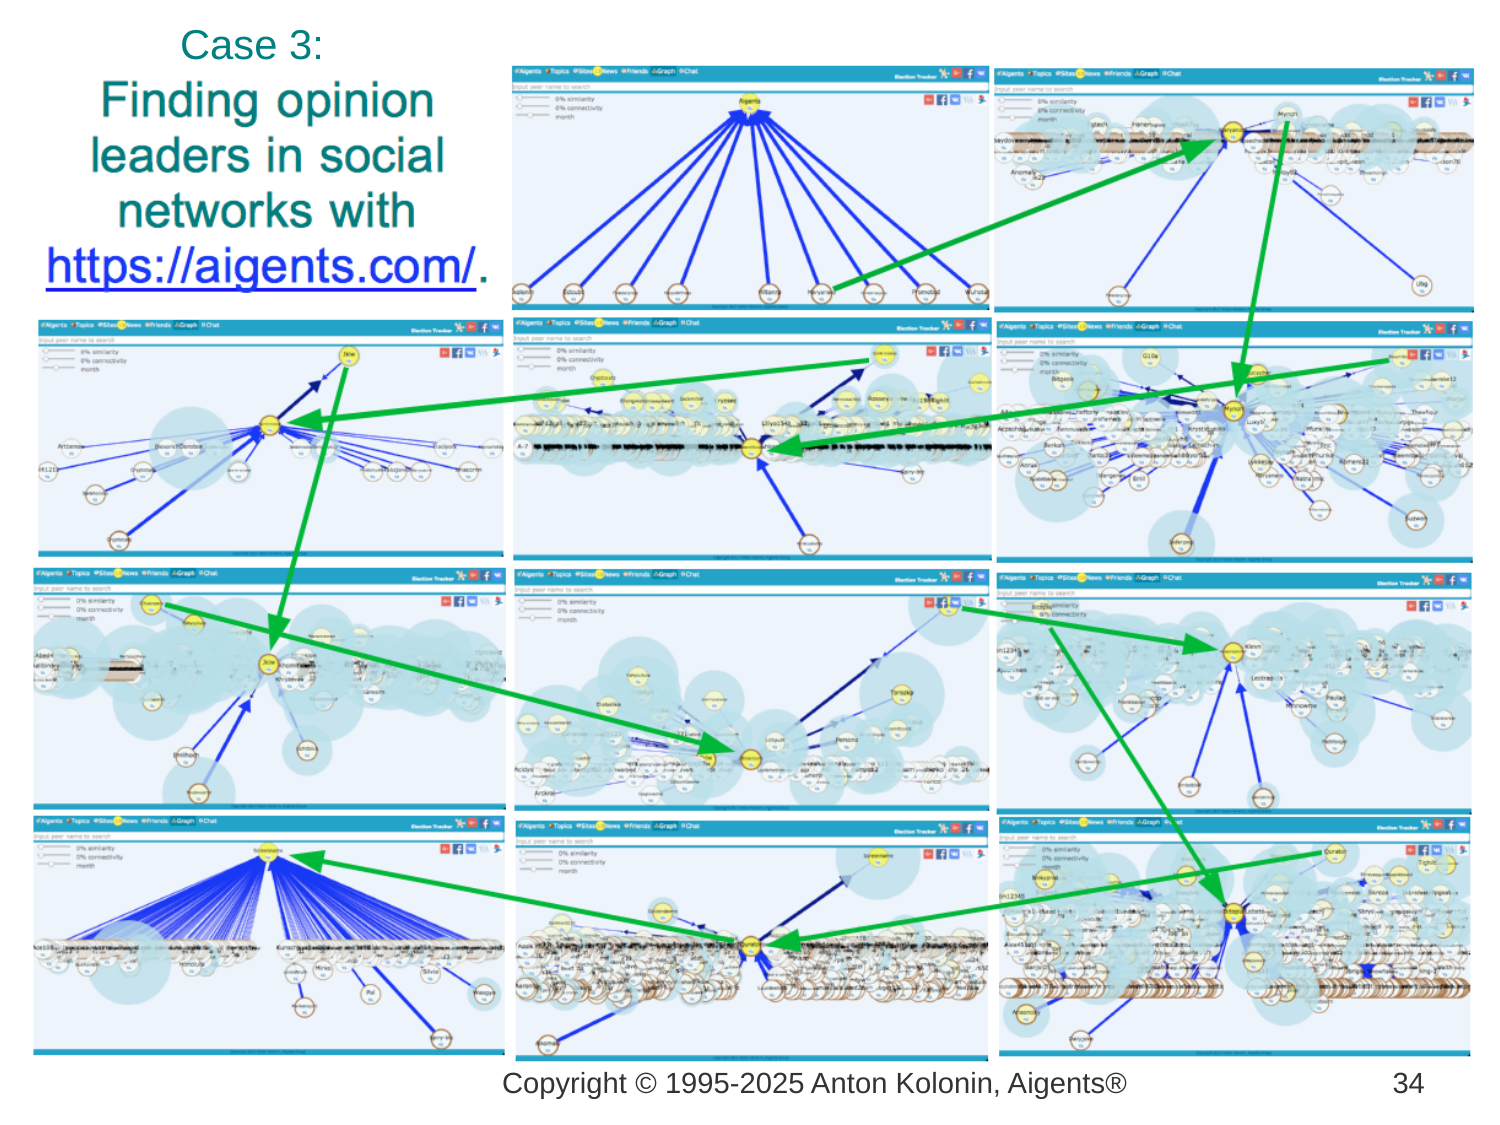

Case 3:
Copyright © 1995-2025 Anton Kolonin, Aigents®
34